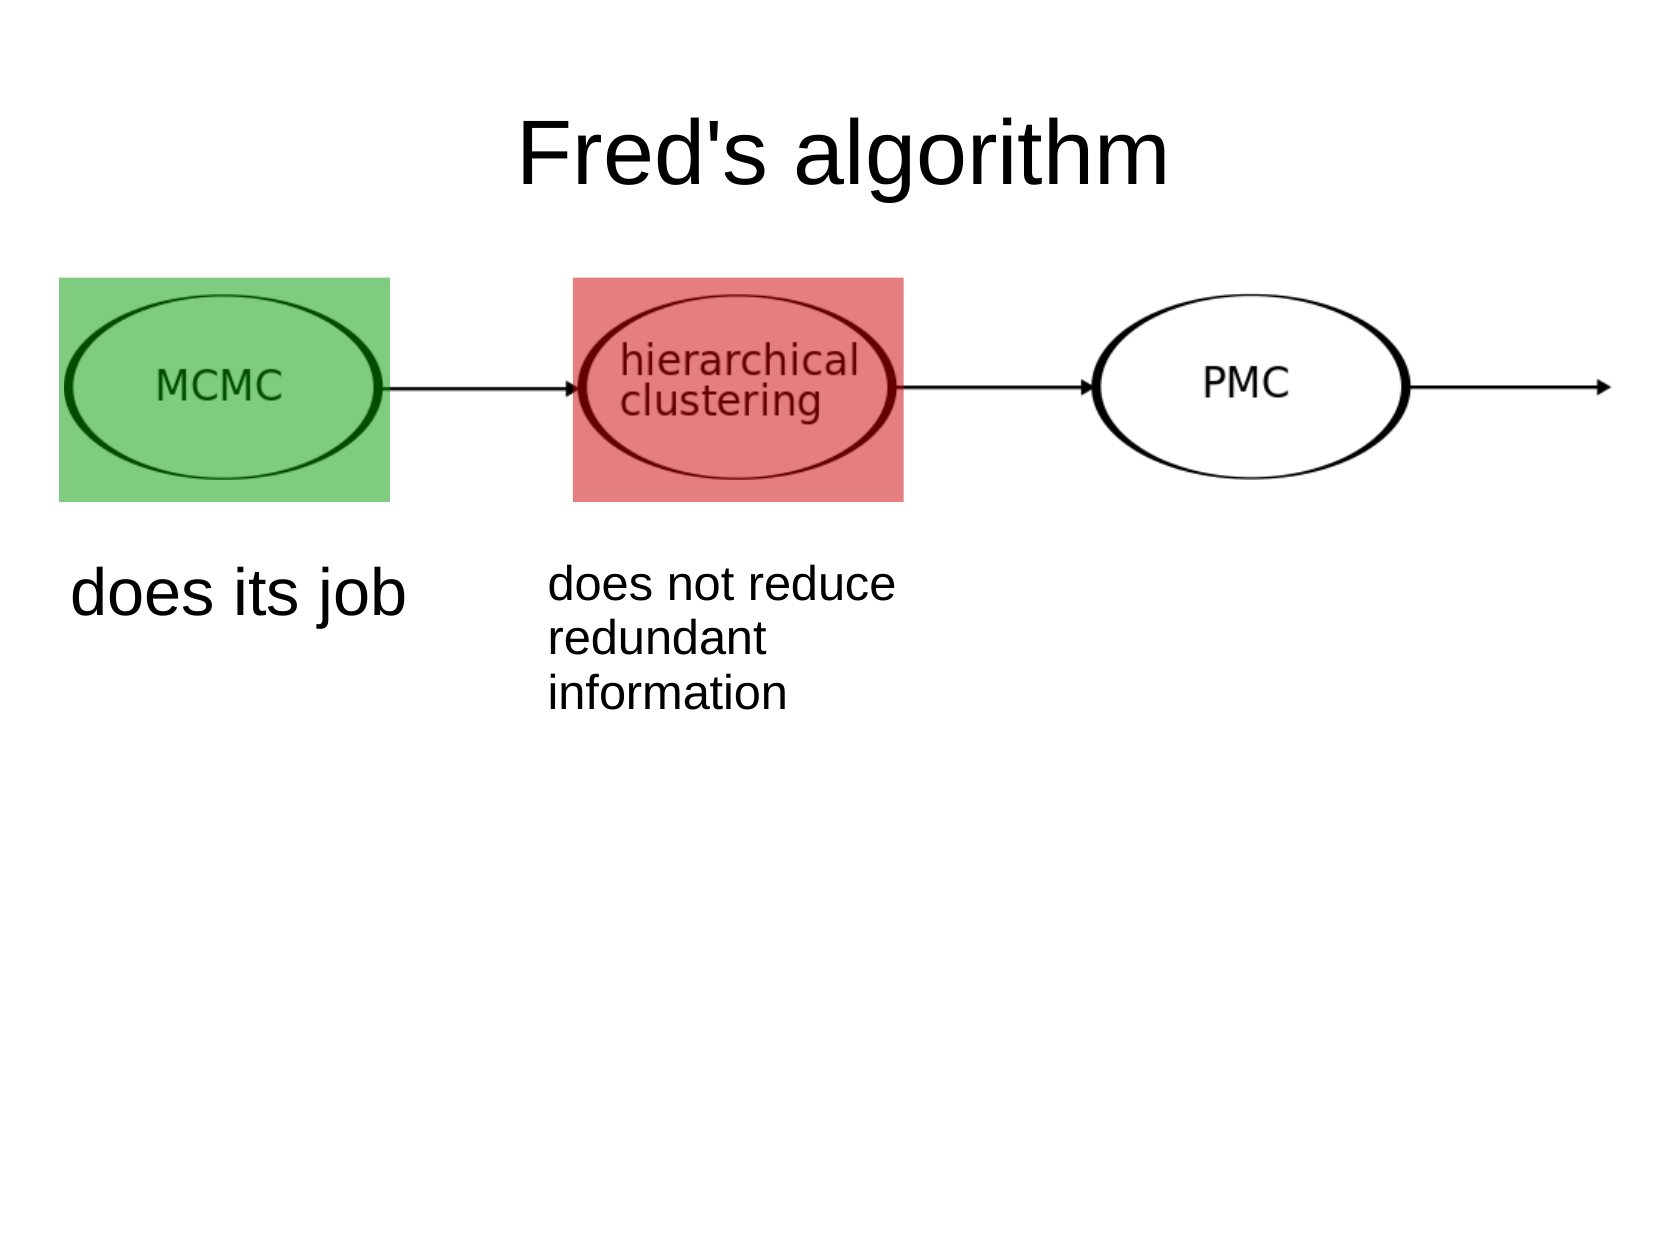

# Fred's algorithm
does its job
does not reduce redundant information